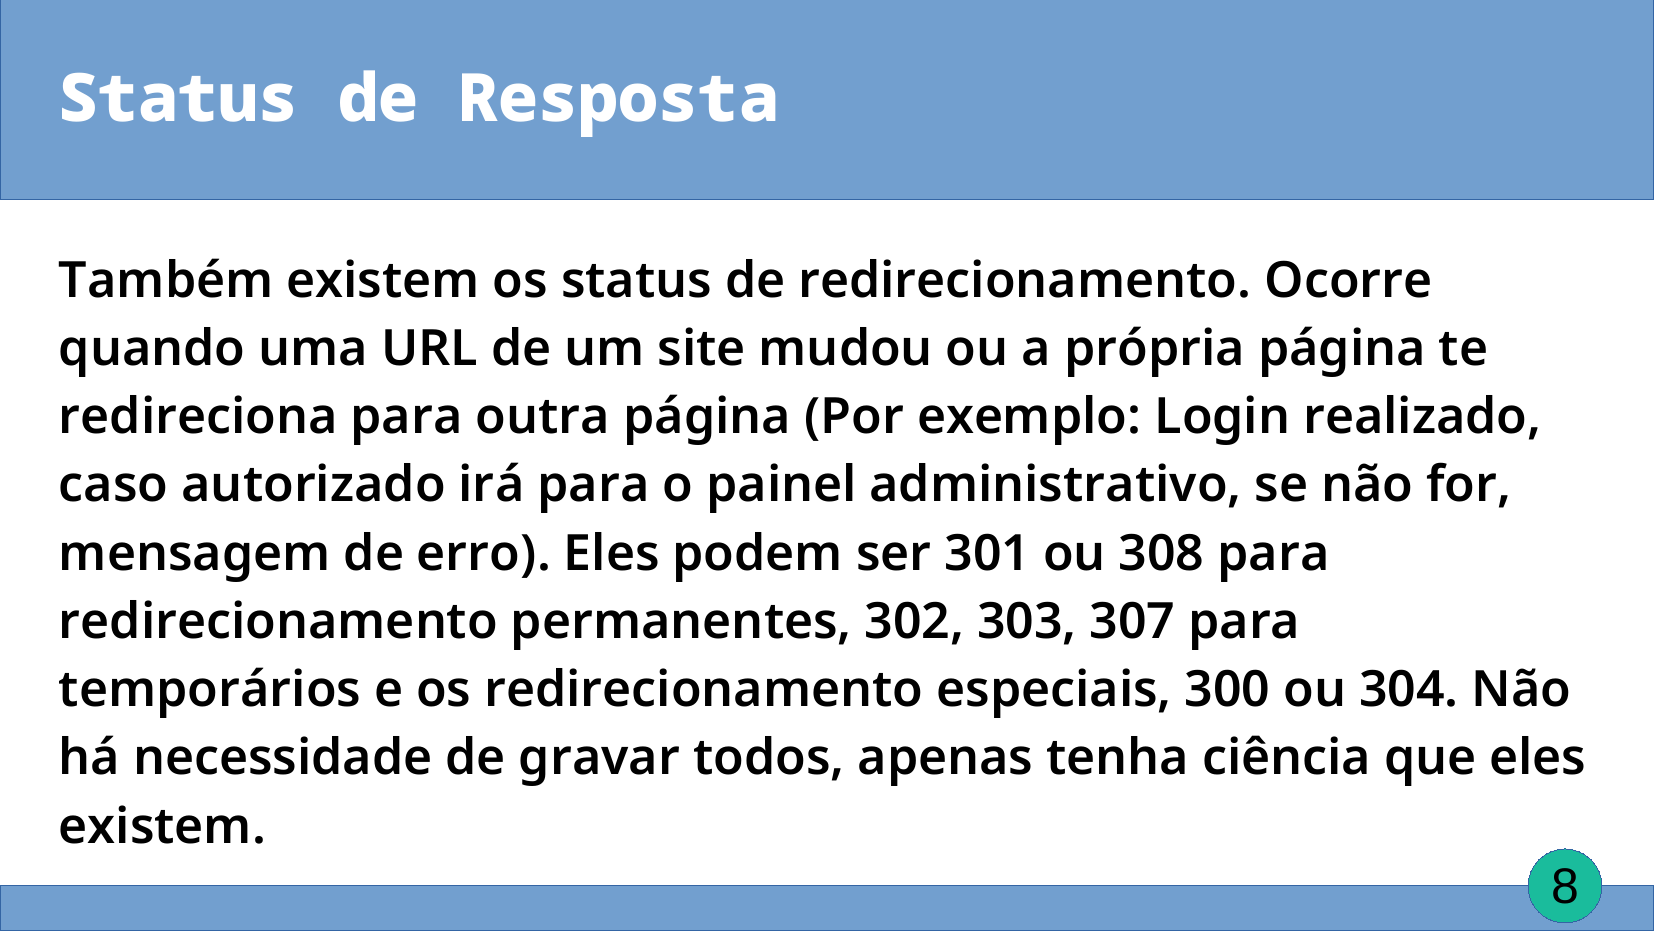

# Status de Resposta
Também existem os status de redirecionamento. Ocorre quando uma URL de um site mudou ou a própria página te redireciona para outra página (Por exemplo: Login realizado, caso autorizado irá para o painel administrativo, se não for, mensagem de erro). Eles podem ser 301 ou 308 para redirecionamento permanentes, 302, 303, 307 para temporários e os redirecionamento especiais, 300 ou 304. Não há necessidade de gravar todos, apenas tenha ciência que eles existem.